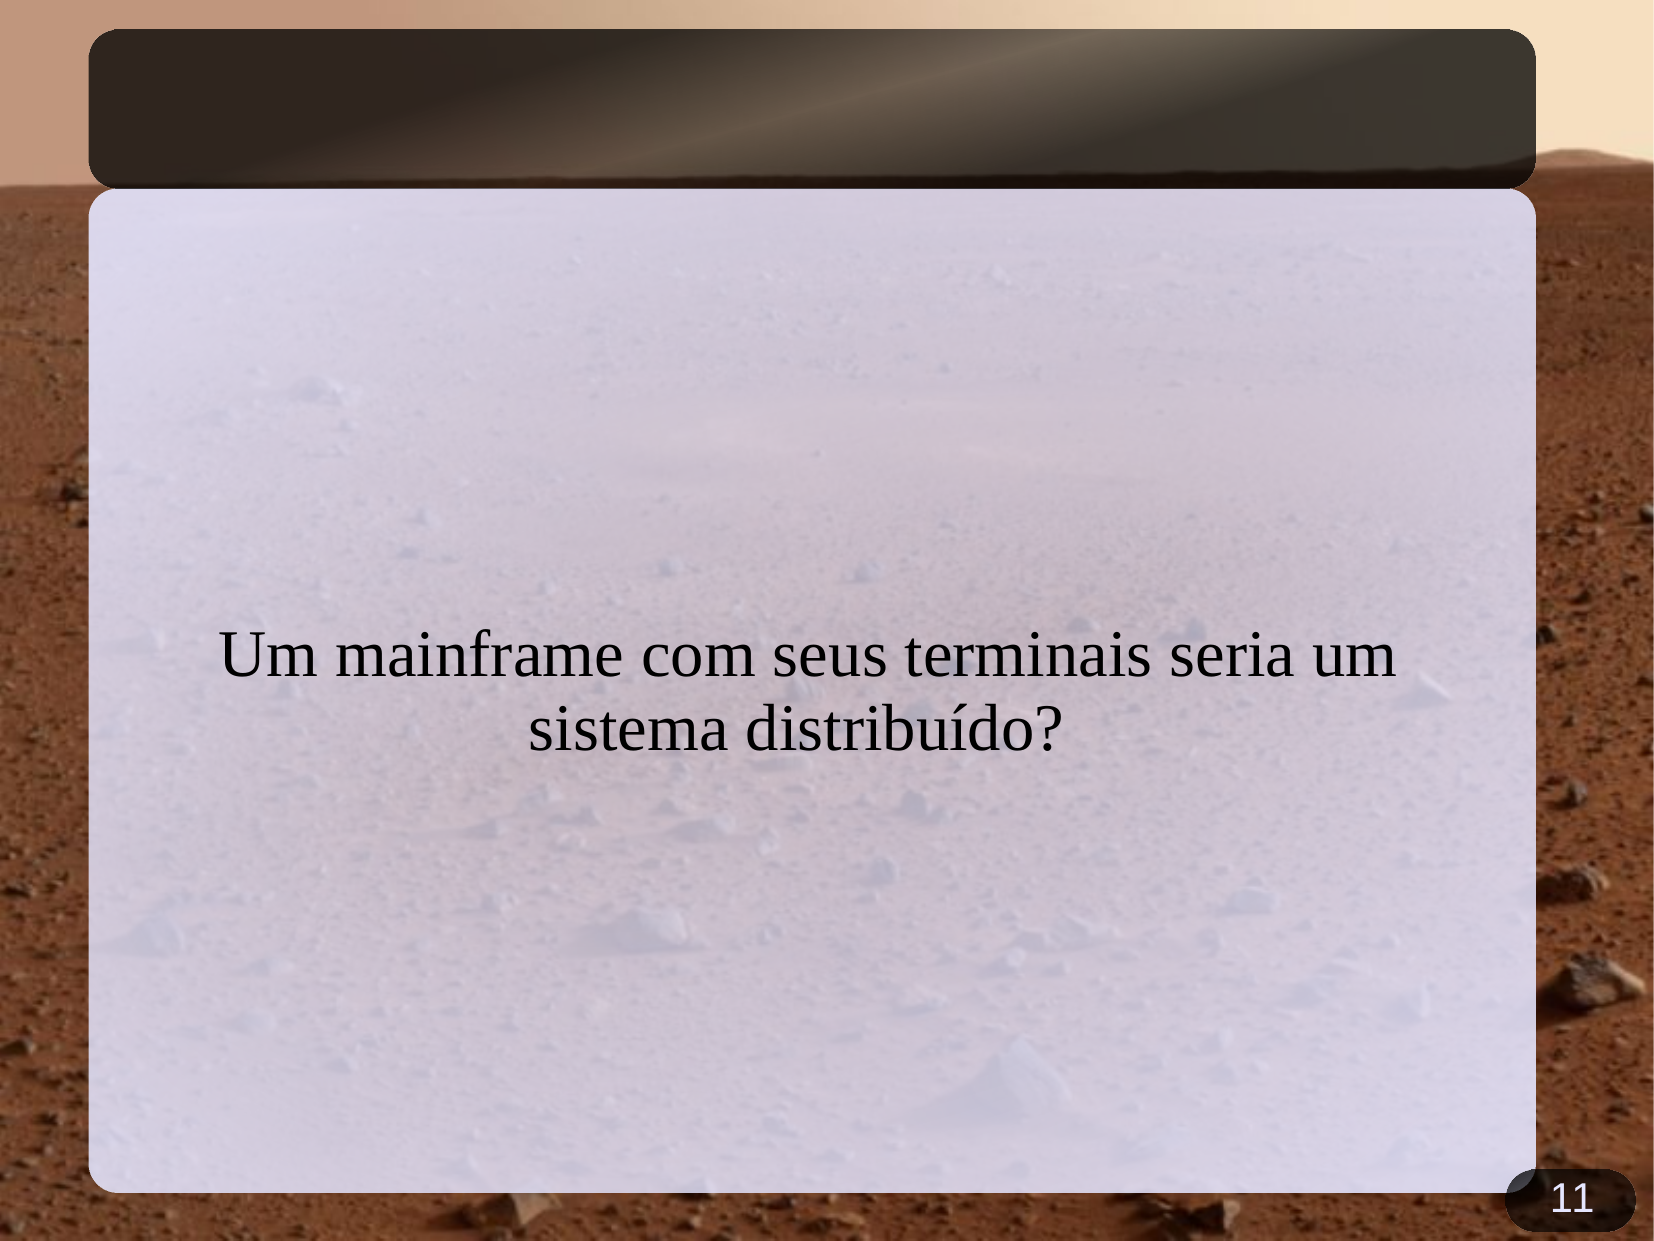

#
Um mainframe com seus terminais seria um sistema distribuído?